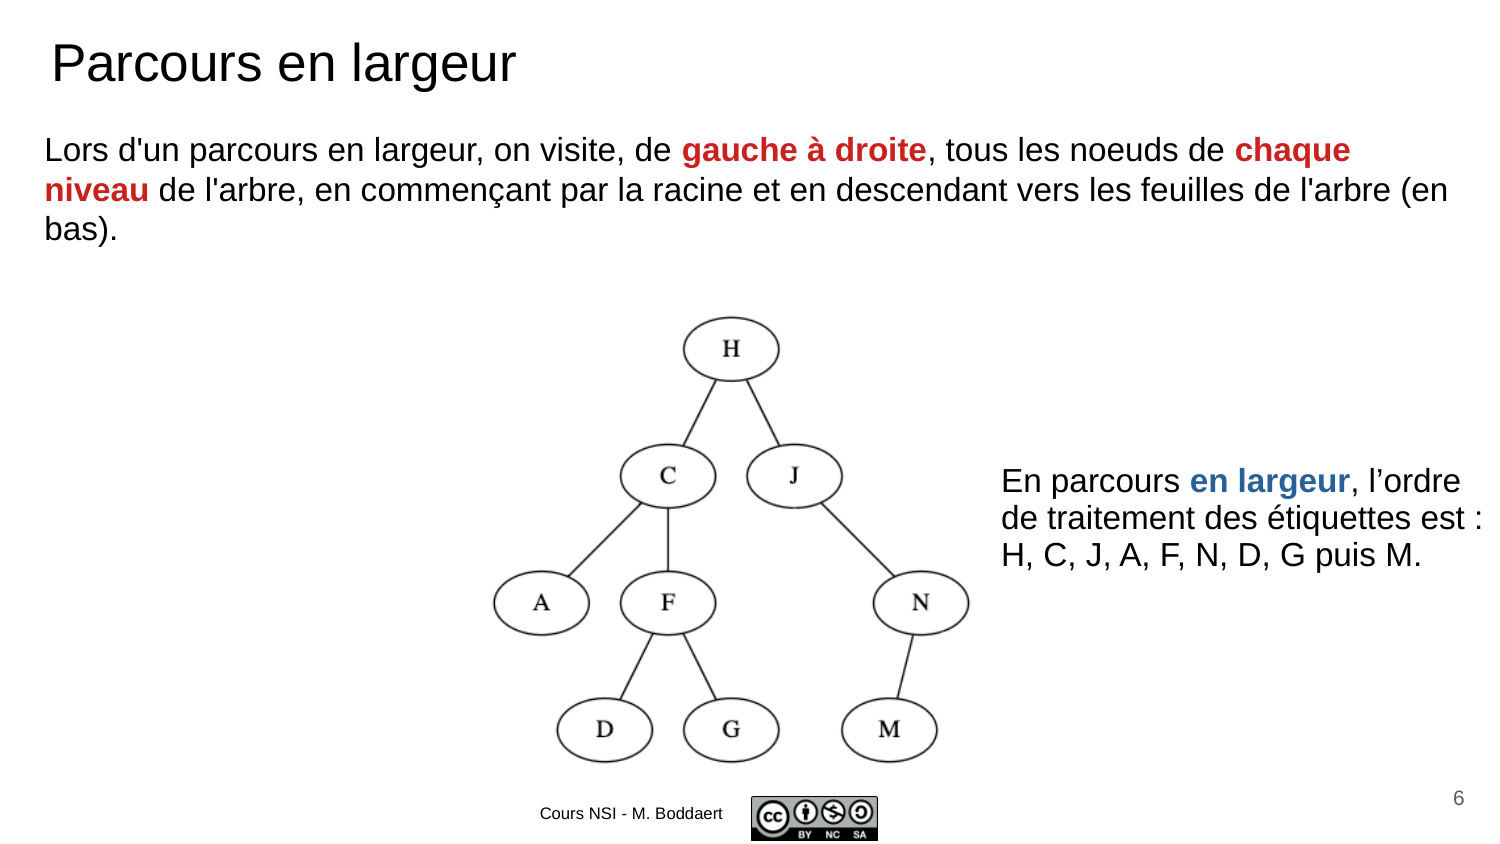

# Parcours en largeur
Lors d'un parcours en largeur, on visite, de gauche à droite, tous les noeuds de chaque niveau de l'arbre, en commençant par la racine et en descendant vers les feuilles de l'arbre (en bas).
En parcours en largeur, l’ordre de traitement des étiquettes est :
H, C, J, A, F, N, D, G puis M.